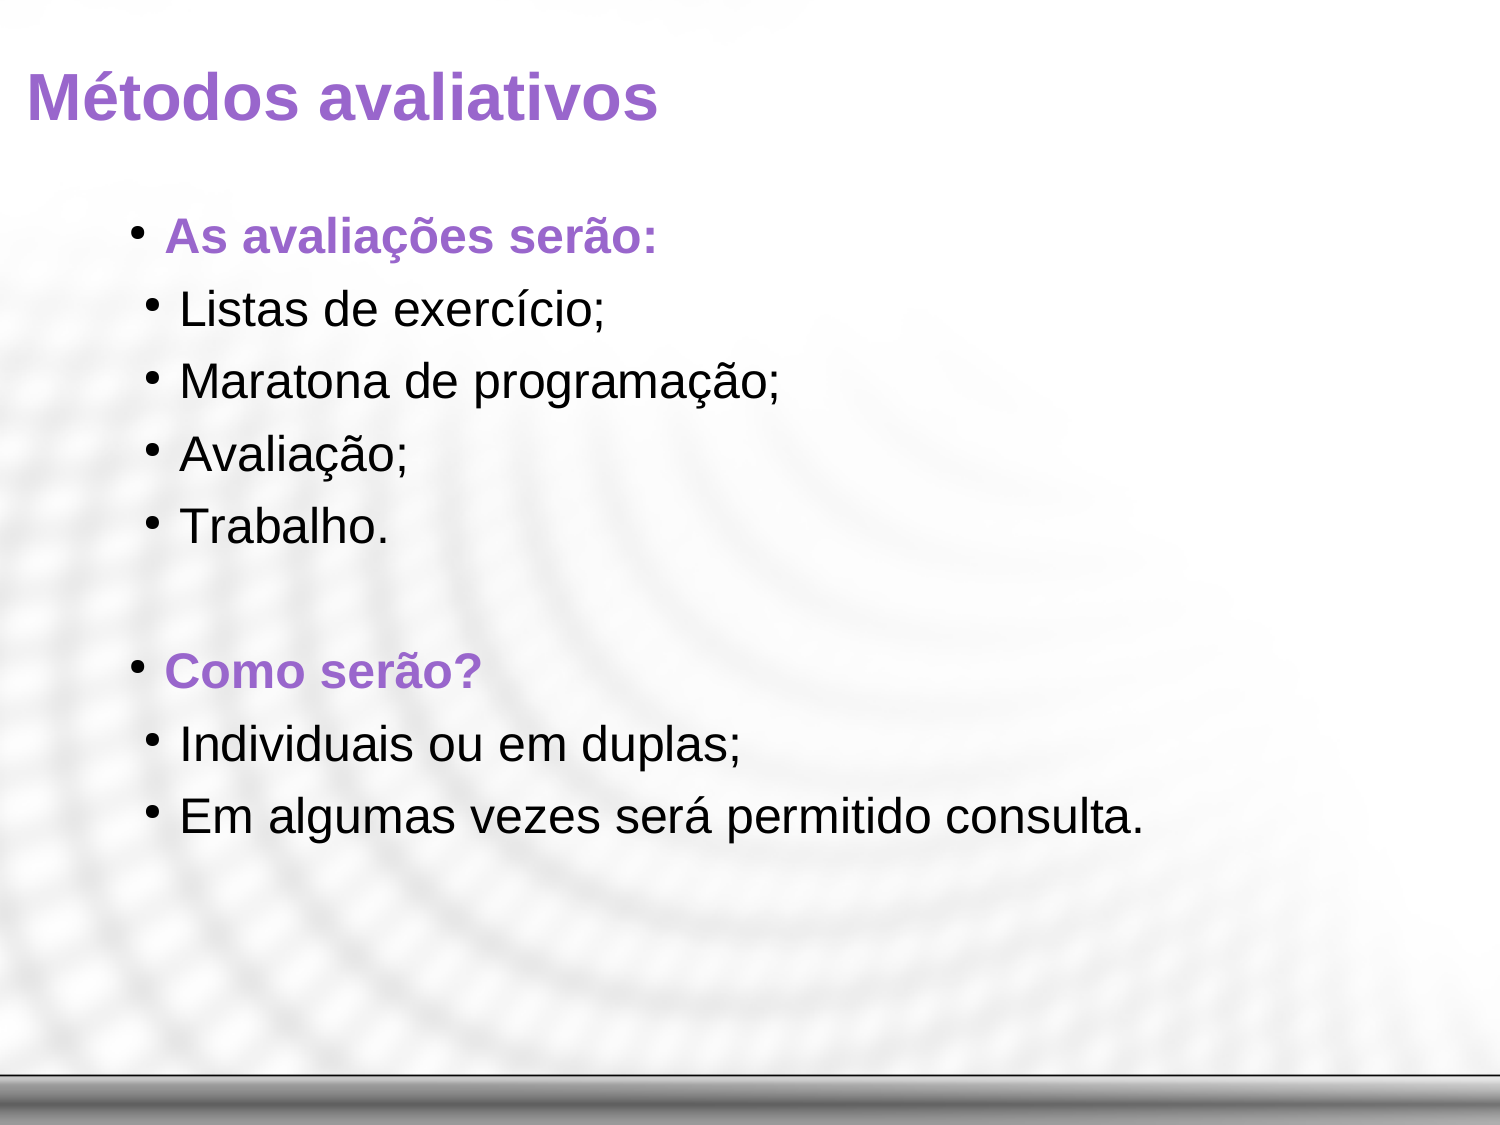

# Métodos avaliativos
As avaliações serão:
Listas de exercício;
Maratona de programação;
Avaliação;
Trabalho.
Como serão?
Individuais ou em duplas;
Em algumas vezes será permitido consulta.